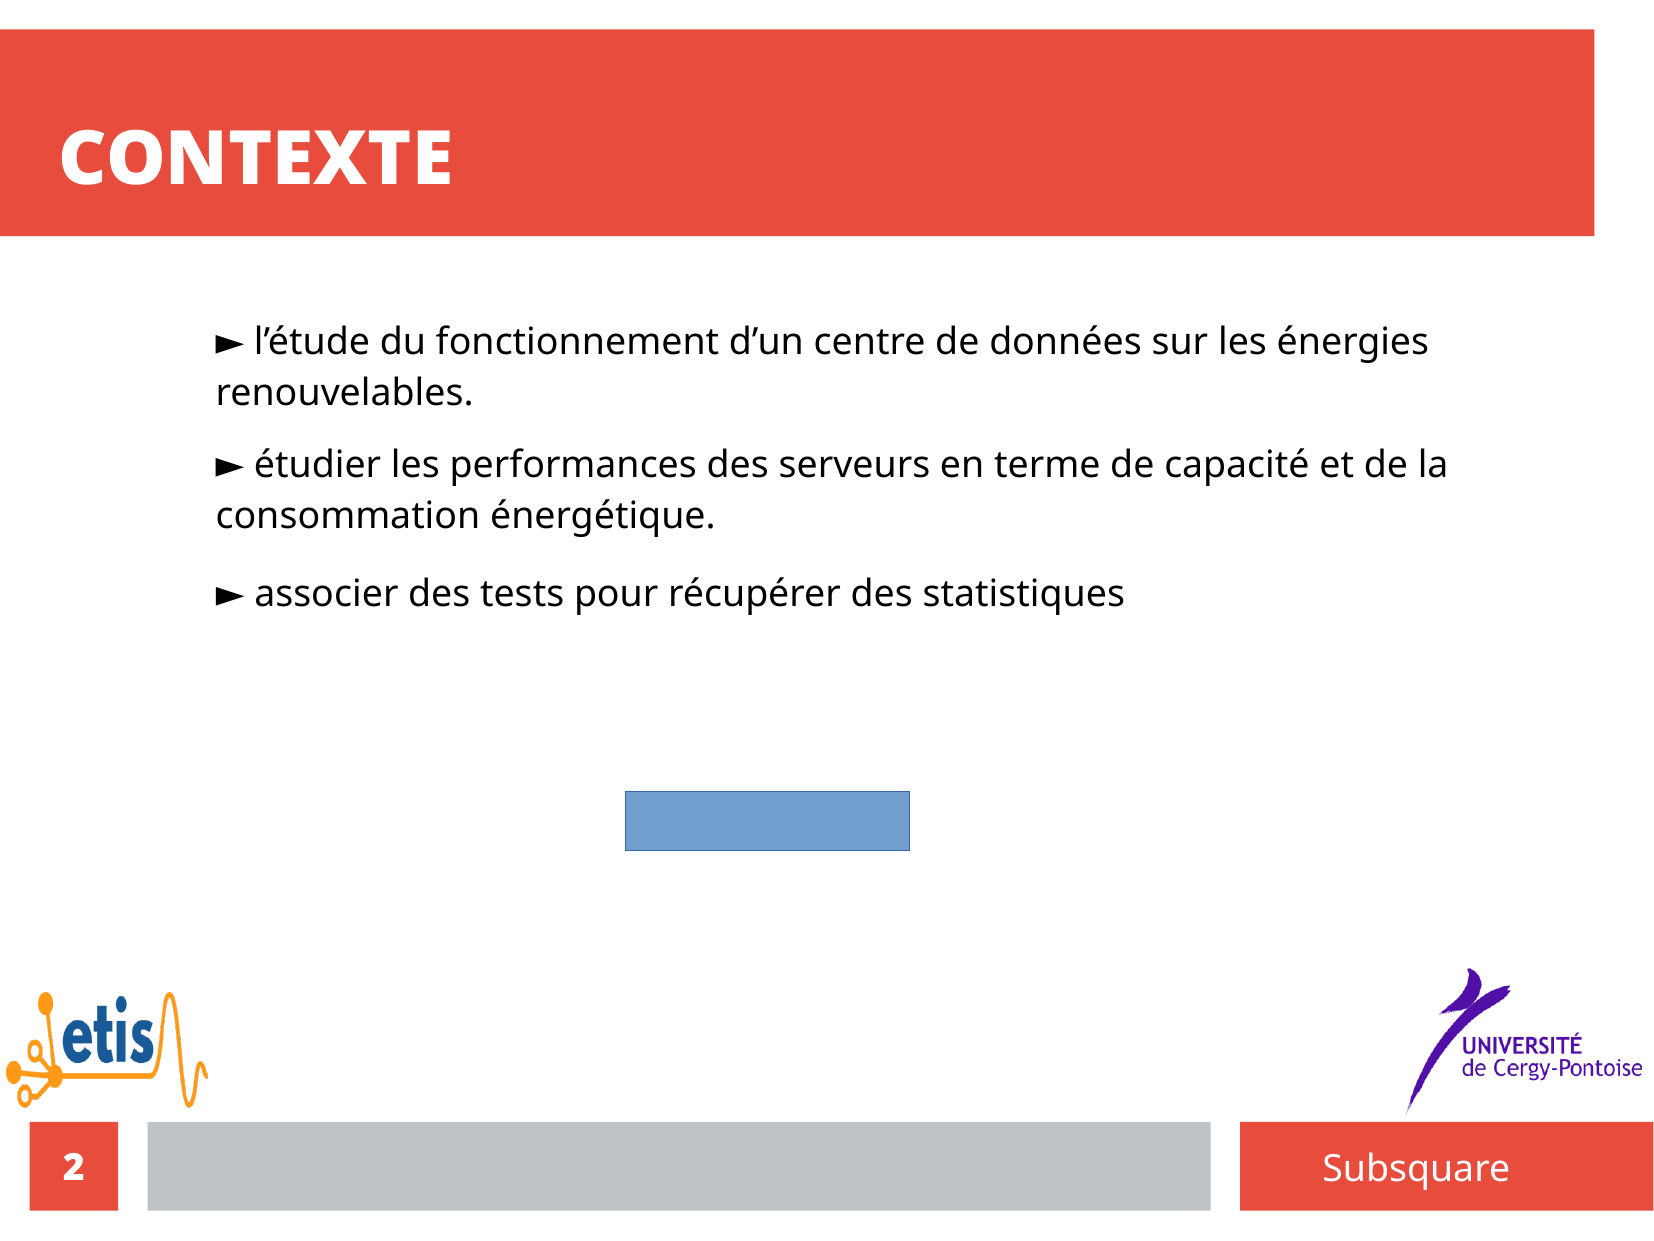

# CONTEXTE
► l’étude du fonctionnement d’un centre de données sur les énergies renouvelables.
► étudier les performances des serveurs en terme de capacité et de la consommation énergétique.
► associer des tests pour récupérer des statistiques
2
Subsquare